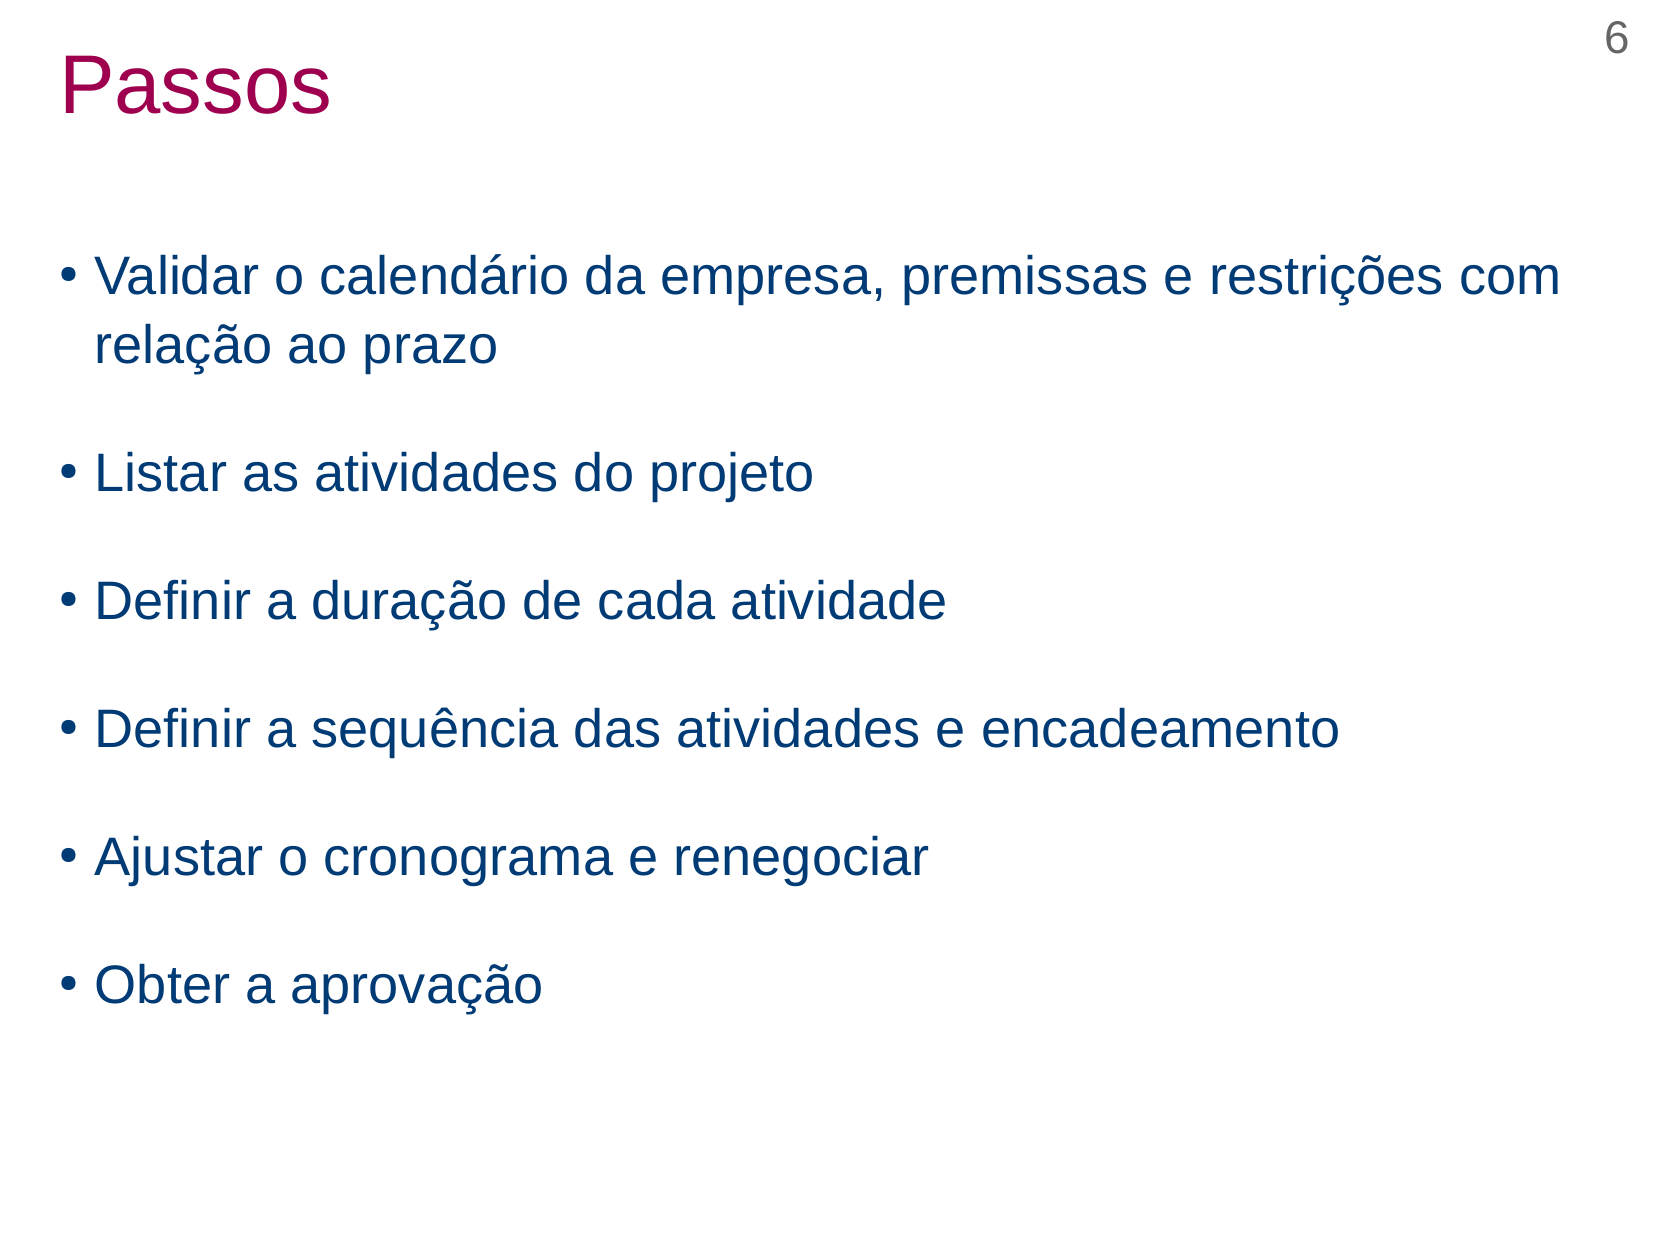

6
# Passos
Validar o calendário da empresa, premissas e restrições com relação ao prazo
Listar as atividades do projeto
Definir a duração de cada atividade
Definir a sequência das atividades e encadeamento
Ajustar o cronograma e renegociar
Obter a aprovação